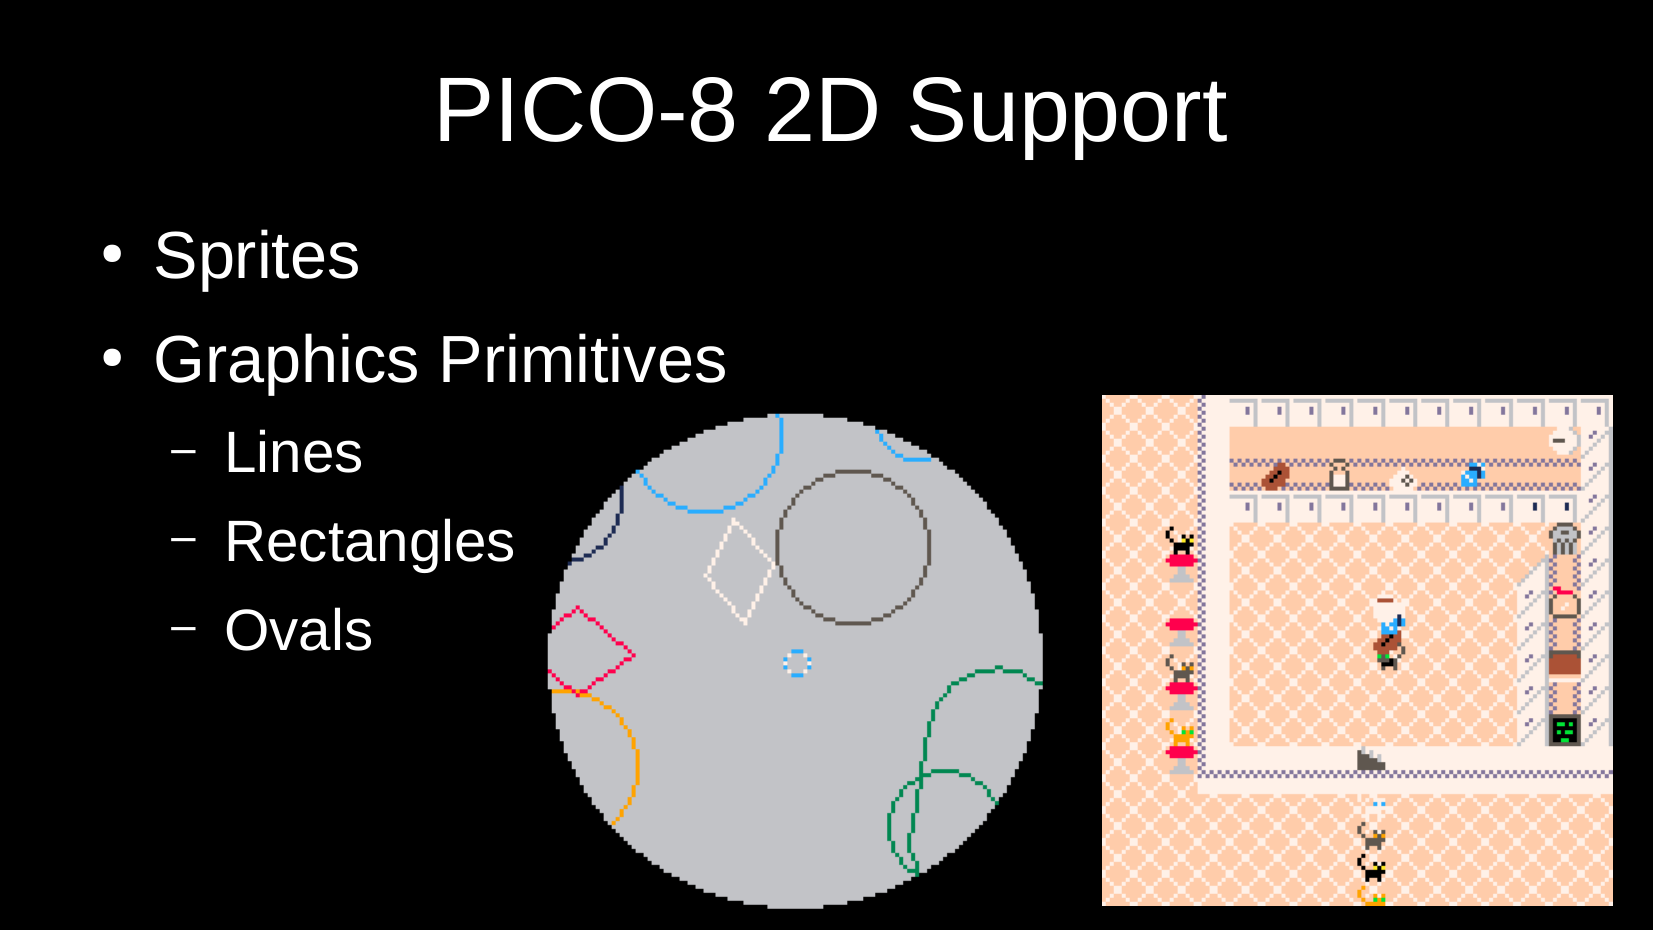

# PICO-8 2D Support
Sprites
Graphics Primitives
Lines
Rectangles
Ovals